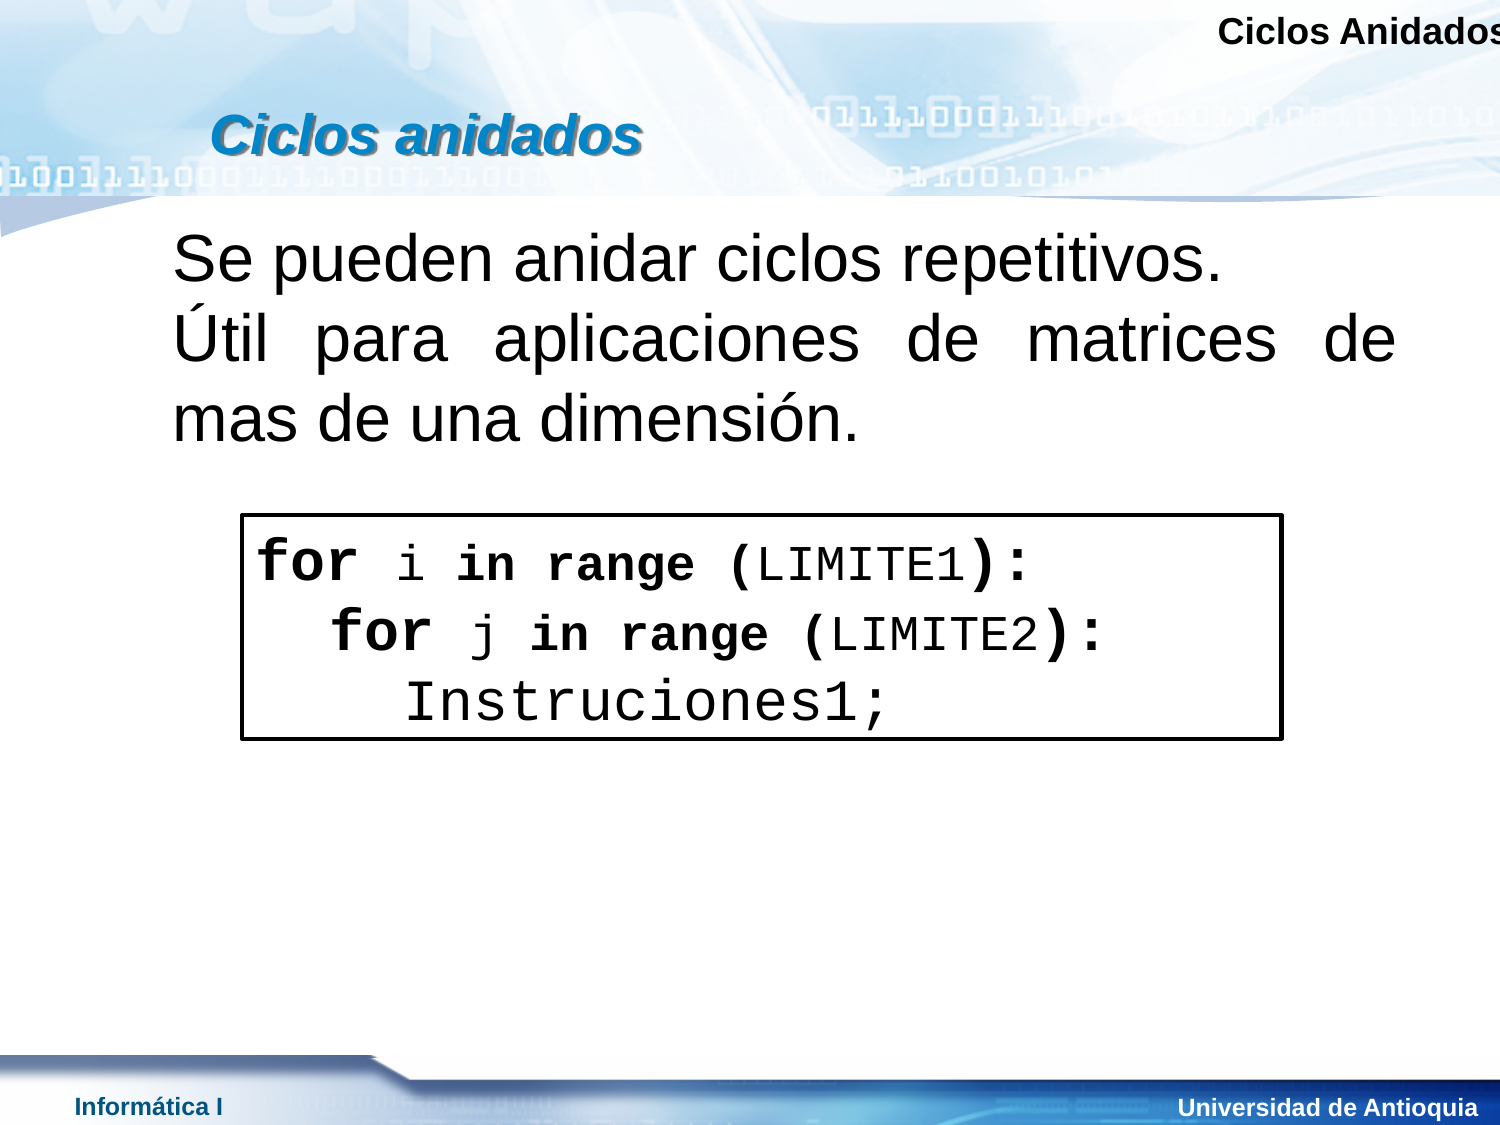

Ciclos Anidados
# Ciclos anidados
Se pueden anidar ciclos repetitivos.
Útil para aplicaciones de matrices de mas de una dimensión.
for i in range (LIMITE1):
 	for j in range (LIMITE2):
		Instruciones1;